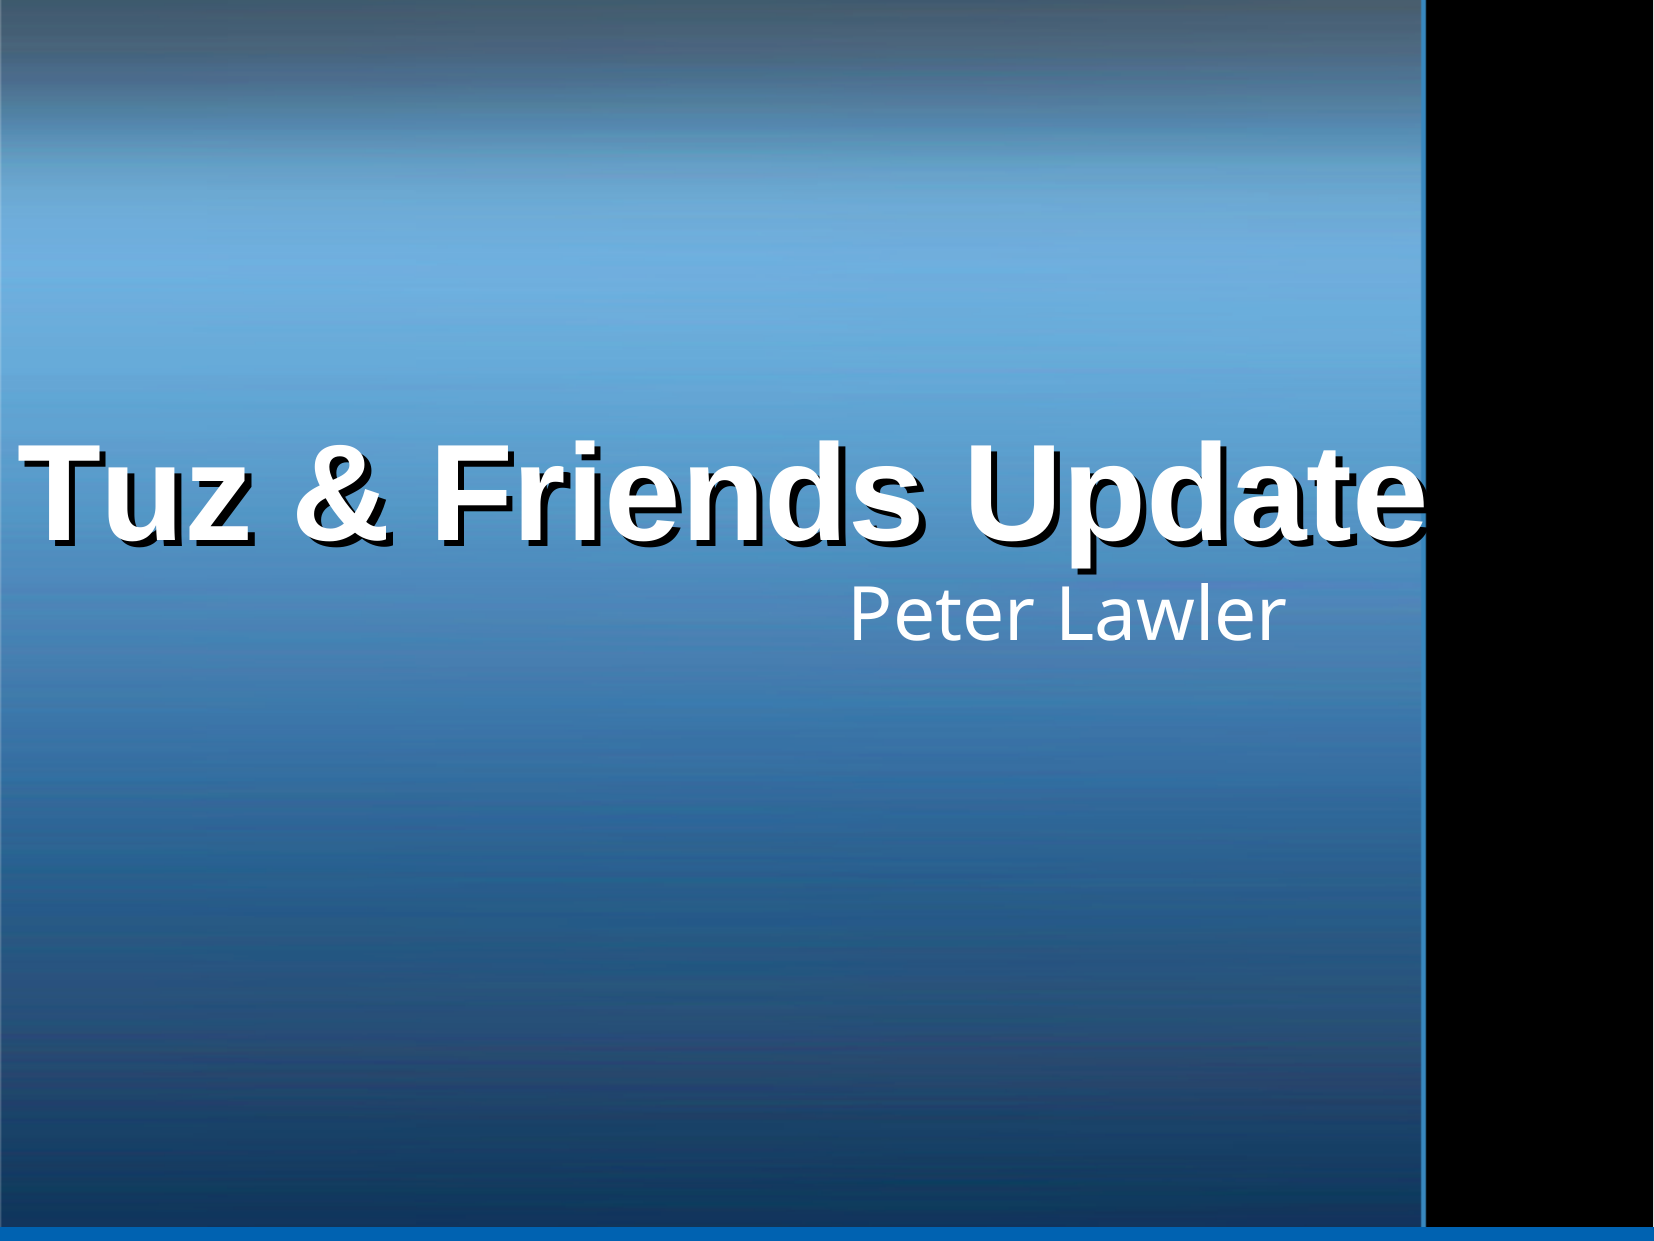

# Tuz & Friends Update
Peter Lawler